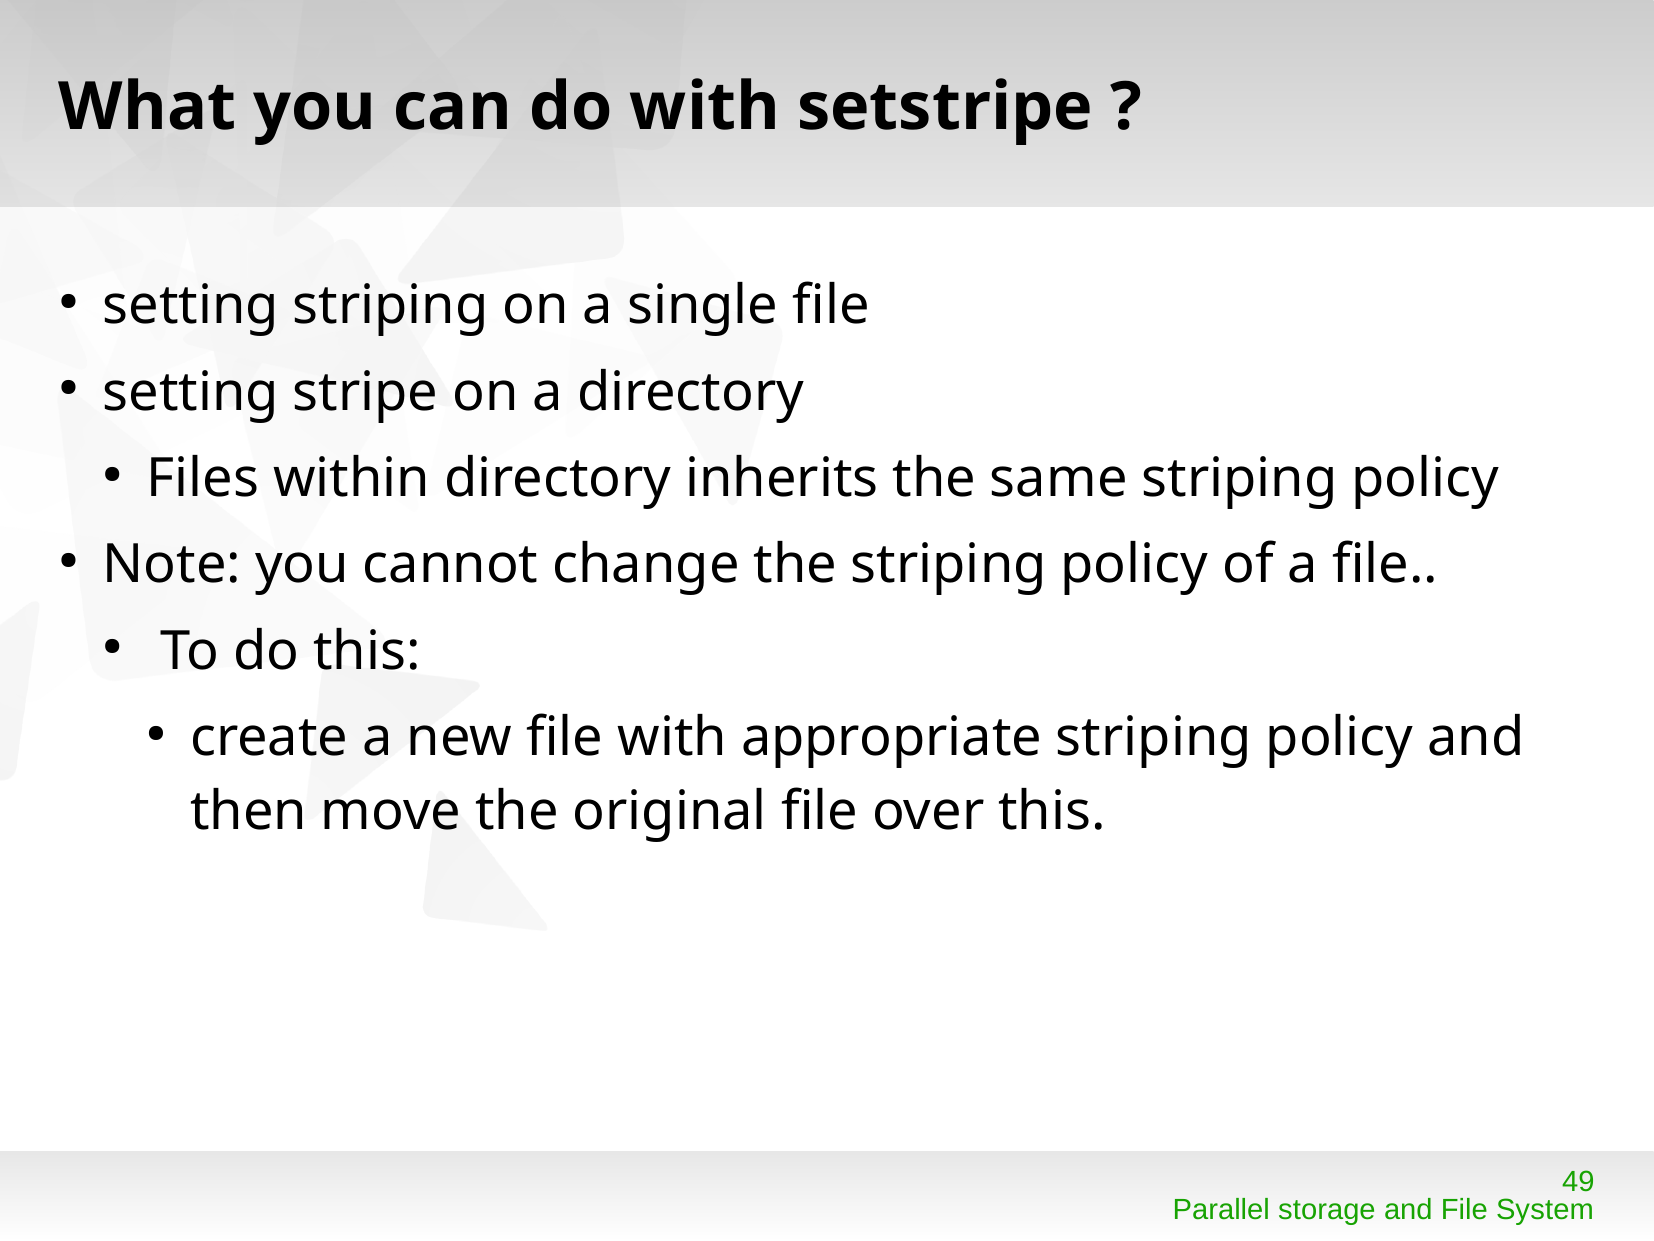

# What you can do with setstripe ?
setting striping on a single file
setting stripe on a directory
Files within directory inherits the same striping policy
Note: you cannot change the striping policy of a file..
 To do this:
create a new file with appropriate striping policy and then move the original file over this.
49
Parallel storage and File System